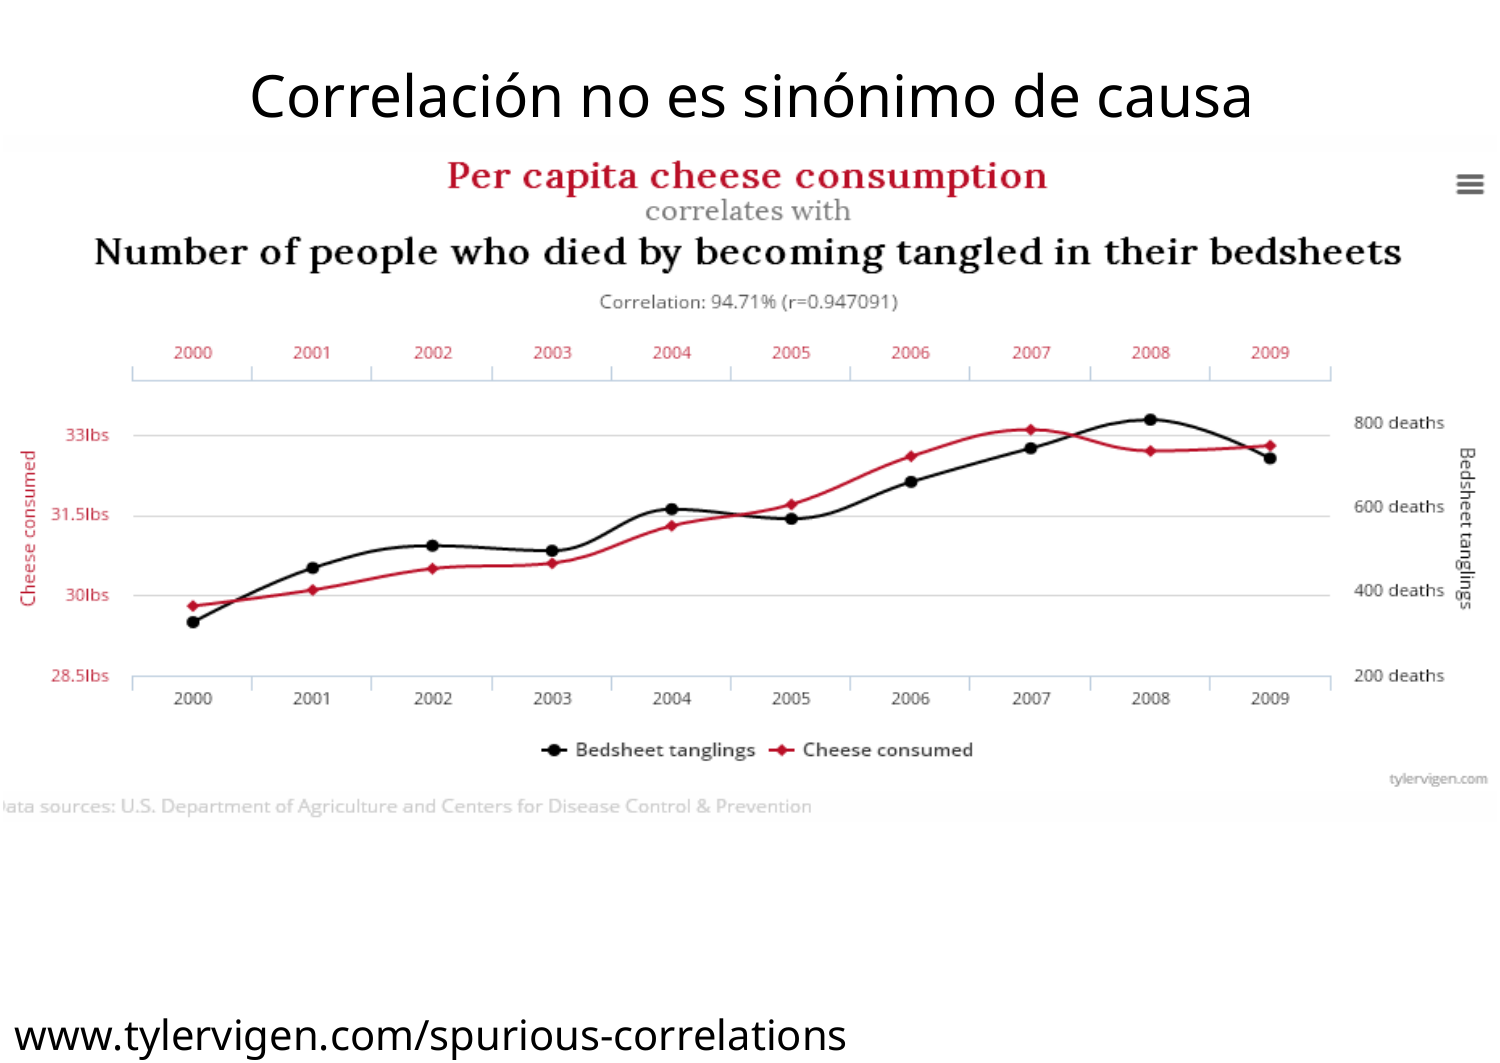

Correlación no es sinónimo de causa
www.tylervigen.com/spurious-correlations